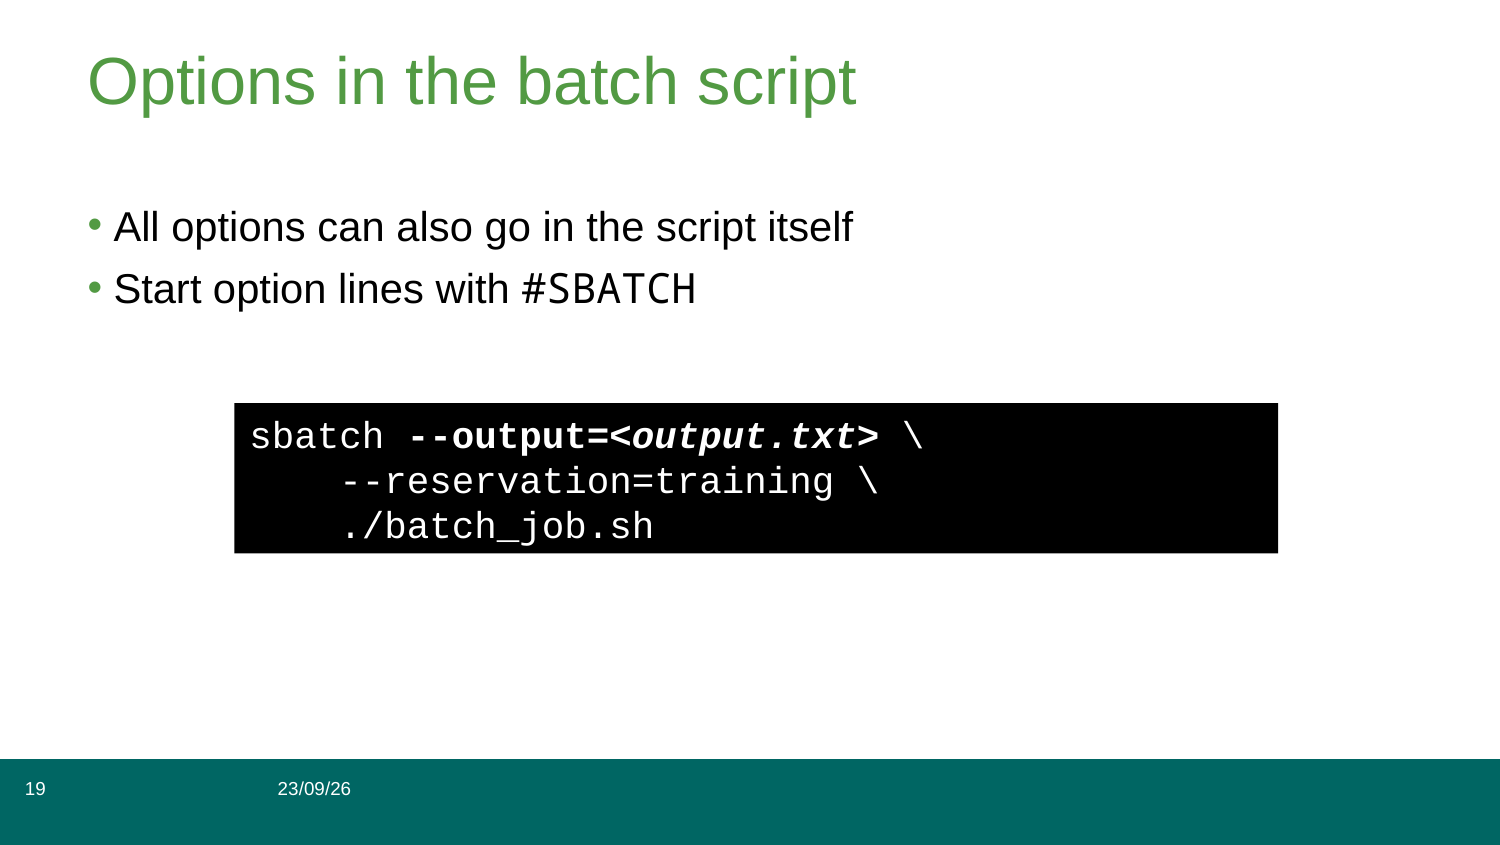

# Options in the batch script
 All options can also go in the script itself
 Start option lines with #SBATCH
sbatch --output=<output.txt> \
 --reservation=training \
 ./batch_job.sh